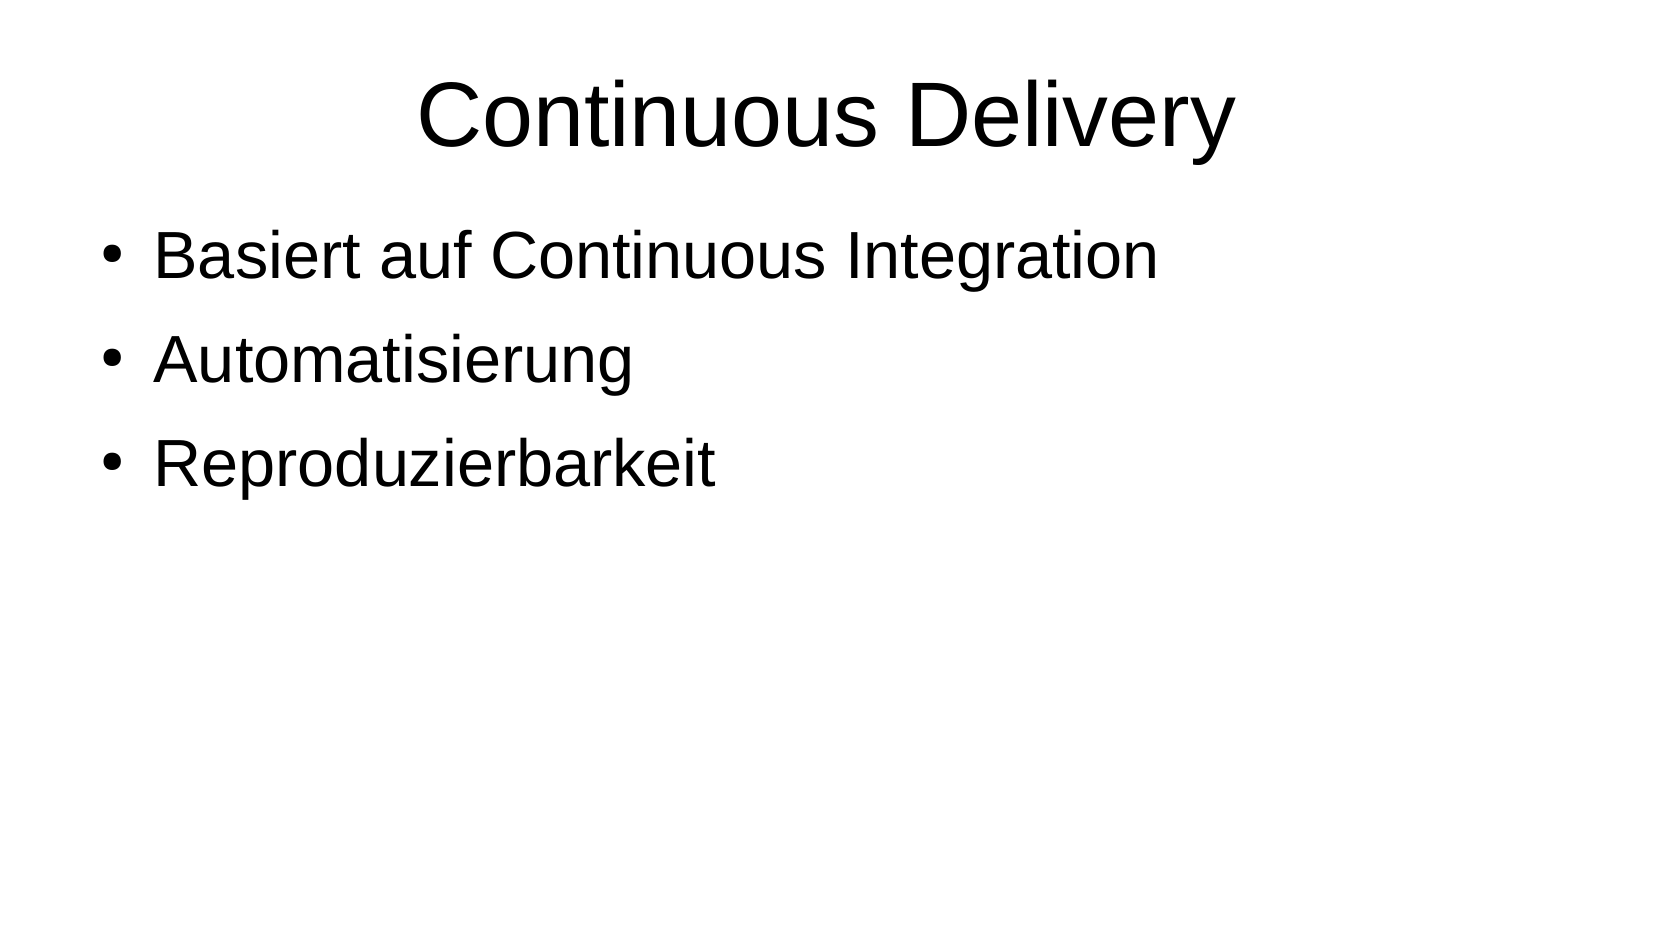

# Continuous Delivery
Basiert auf Continuous Integration
Automatisierung
Reproduzierbarkeit